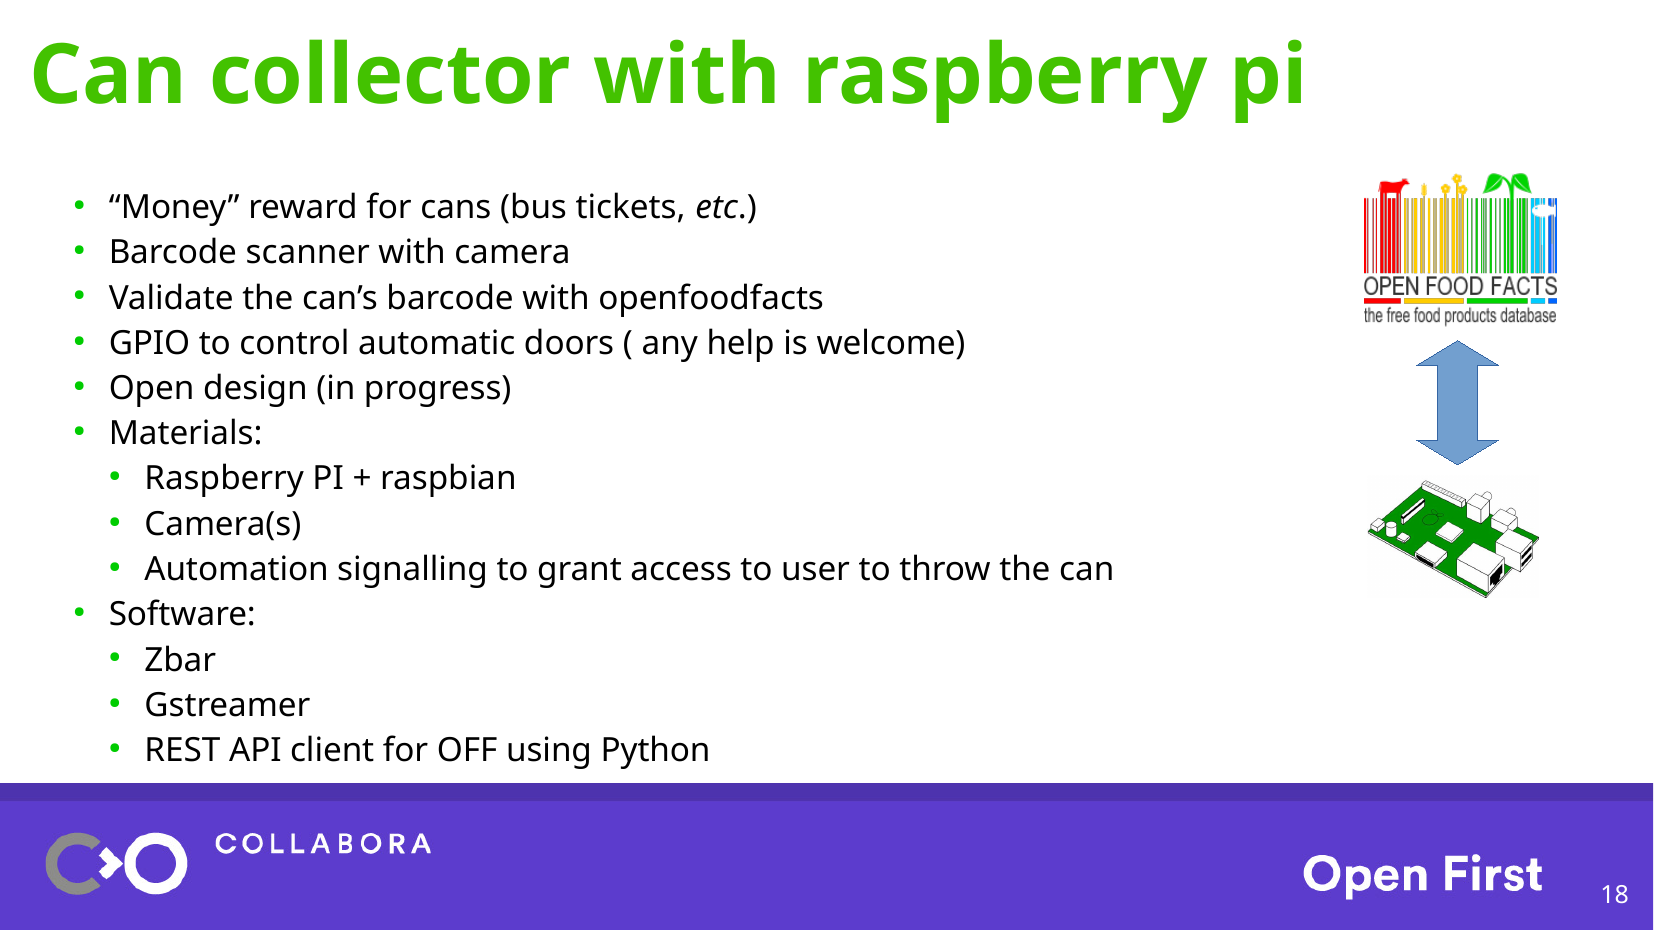

# Can collector with raspberry pi
“Money” reward for cans (bus tickets, etc.)
Barcode scanner with camera
Validate the can’s barcode with openfoodfacts
GPIO to control automatic doors ( any help is welcome)
Open design (in progress)
Materials:
Raspberry PI + raspbian
Camera(s)
Automation signalling to grant access to user to throw the can
Software:
Zbar
Gstreamer
REST API client for OFF using Python
18